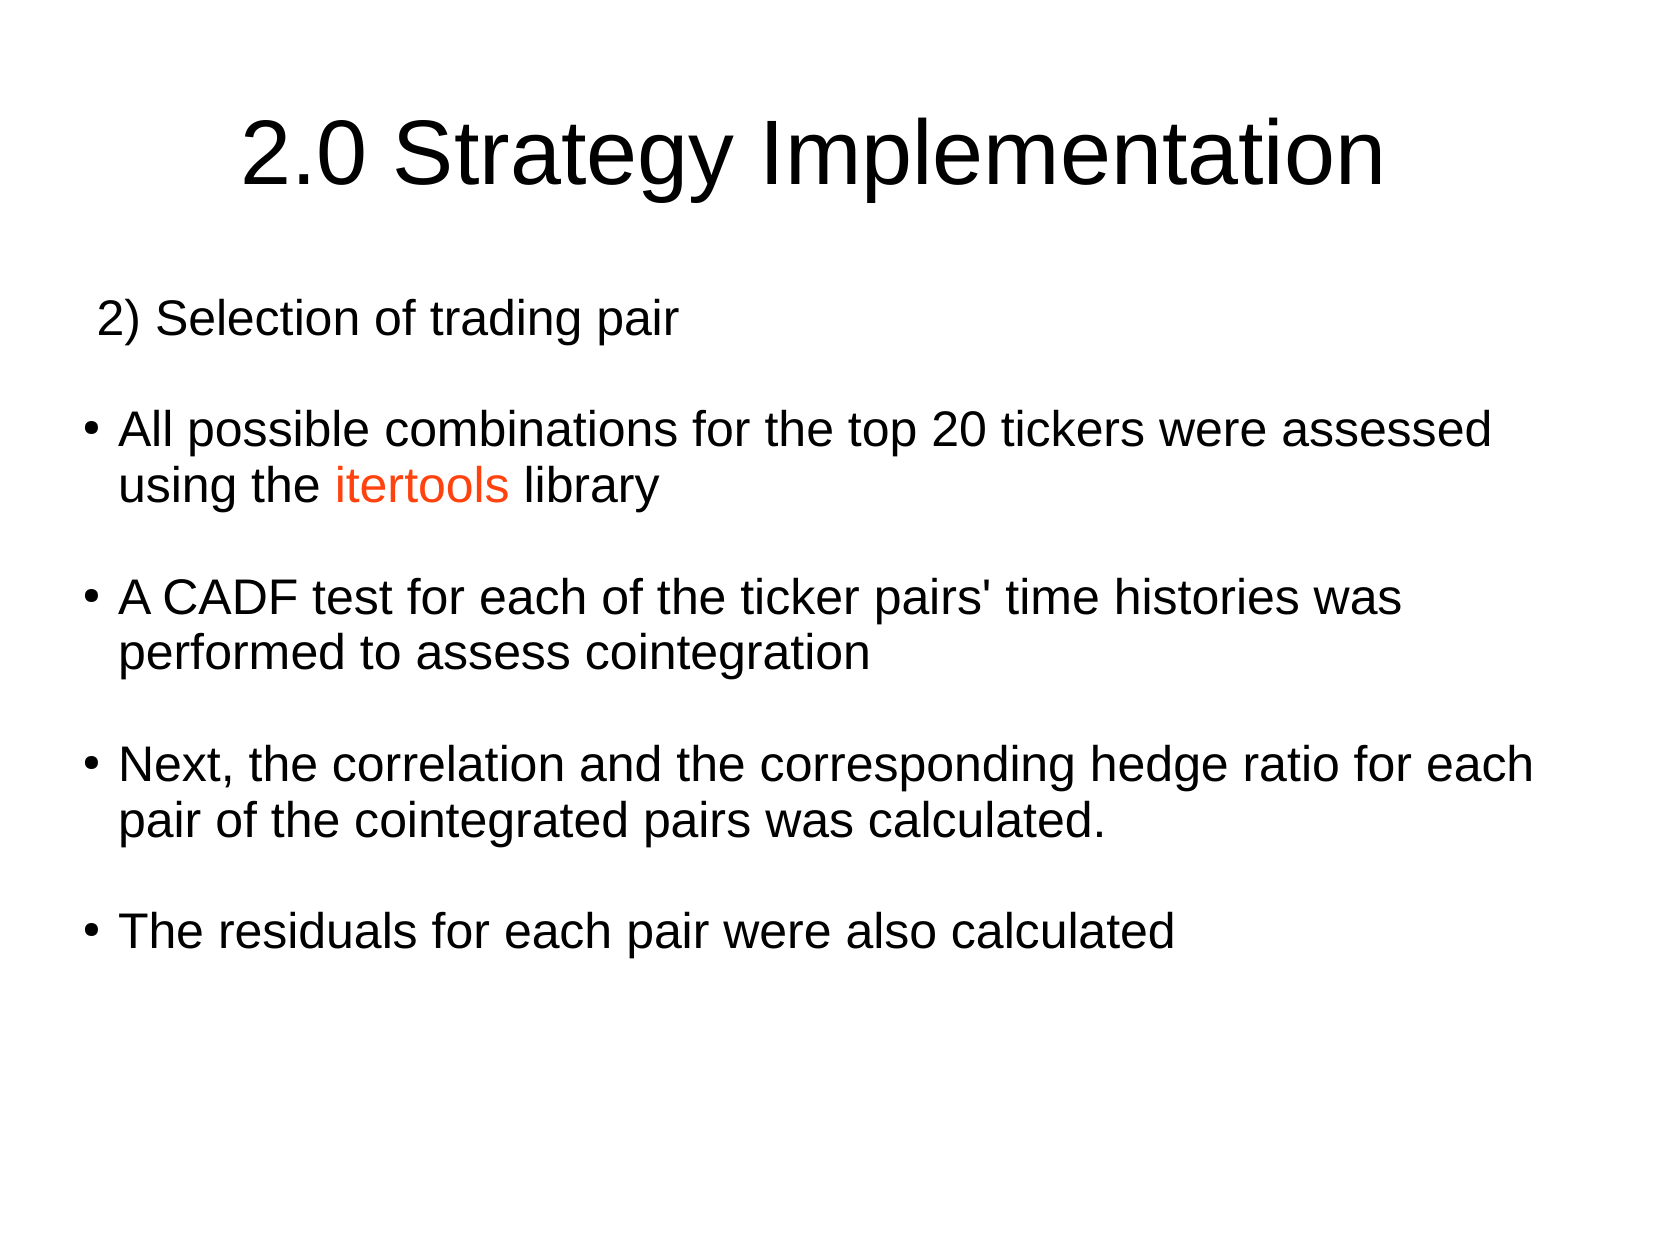

# 2.0 Strategy Implementation
 2) Selection of trading pair
All possible combinations for the top 20 tickers were assessed using the itertools library
A CADF test for each of the ticker pairs' time histories was performed to assess cointegration
Next, the correlation and the corresponding hedge ratio for each pair of the cointegrated pairs was calculated.
The residuals for each pair were also calculated